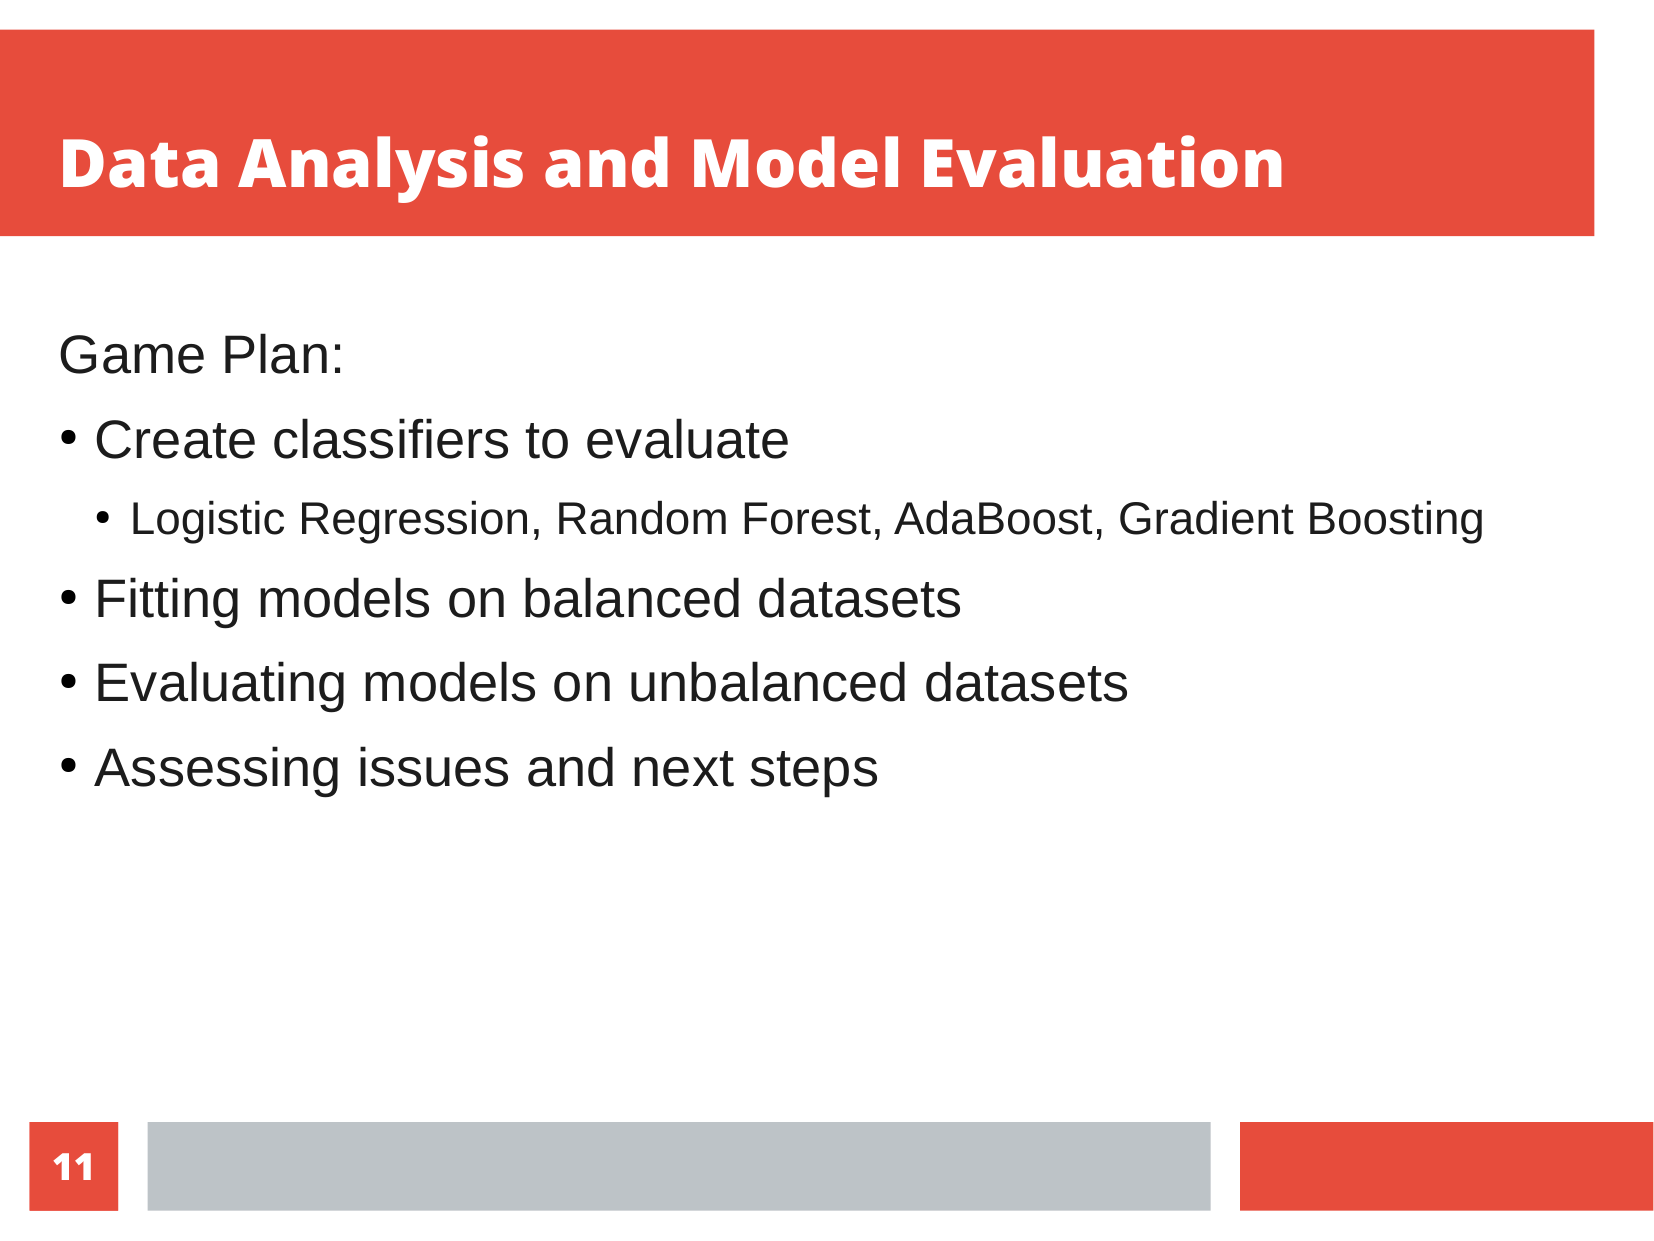

# Data Analysis and Model Evaluation
Game Plan:
Create classifiers to evaluate
Logistic Regression, Random Forest, AdaBoost, Gradient Boosting
Fitting models on balanced datasets
Evaluating models on unbalanced datasets
Assessing issues and next steps
11